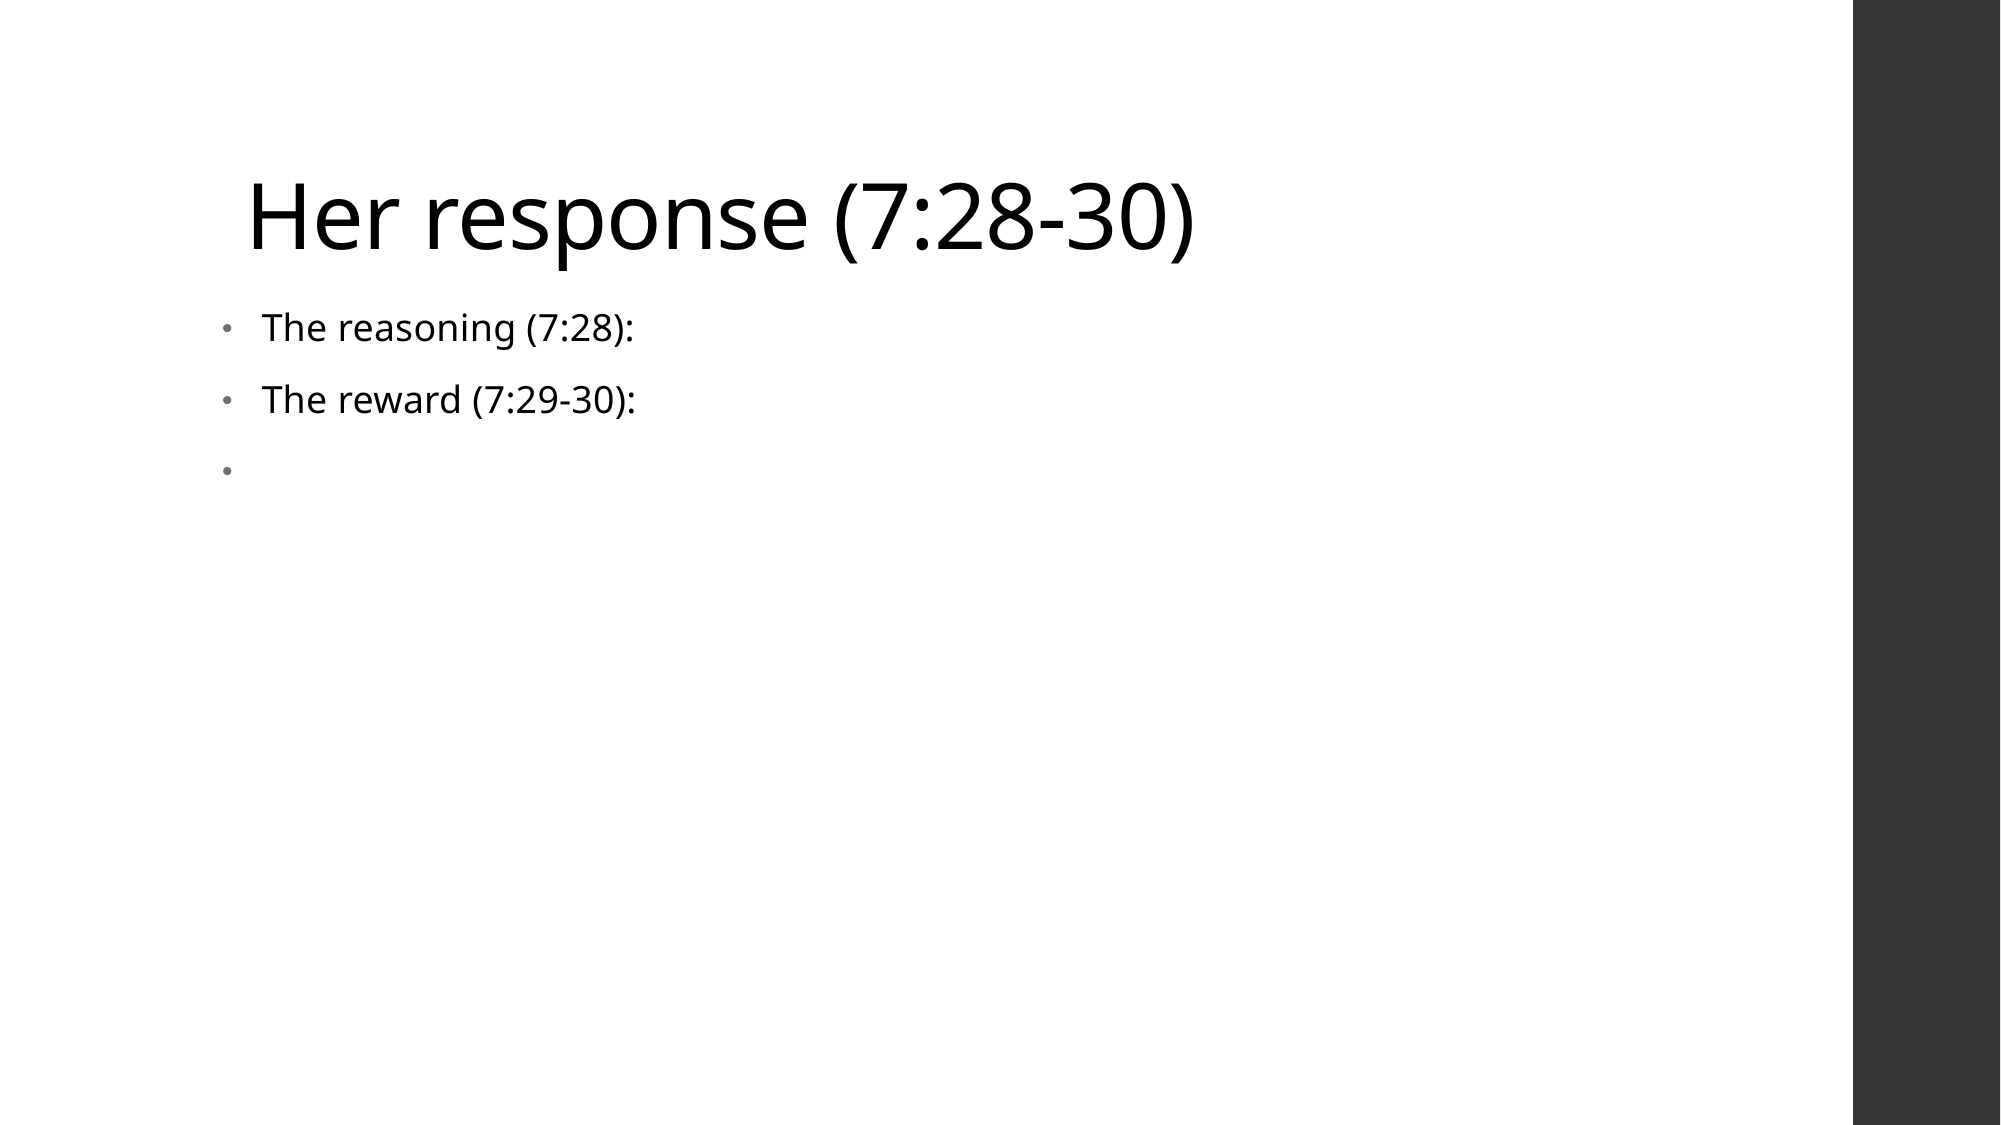

# Her response (7:28-30)
 The reasoning (7:28):
 The reward (7:29-30):